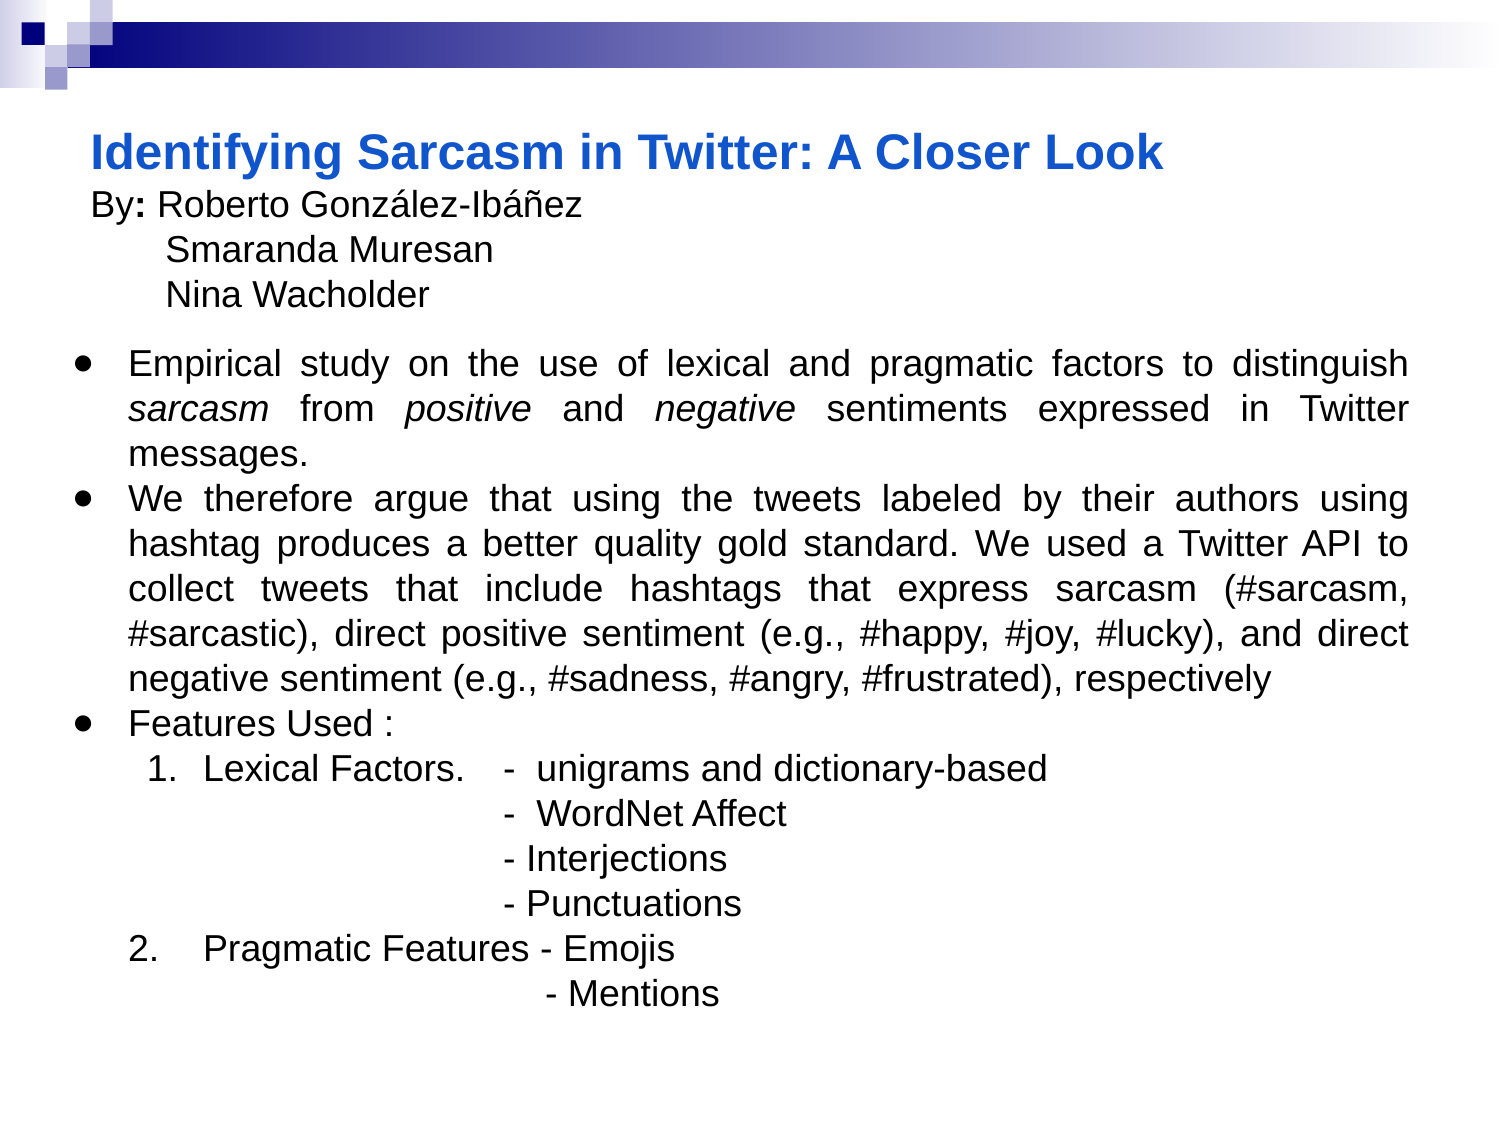

Identifying Sarcasm in Twitter: A Closer Look
By: Roberto González-Ibáñez
Smaranda Muresan
Nina Wacholder
Empirical study on the use of lexical and pragmatic factors to distinguish sarcasm from positive and negative sentiments expressed in Twitter messages.
We therefore argue that using the tweets labeled by their authors using hashtag produces a better quality gold standard. We used a Twitter API to collect tweets that include hashtags that express sarcasm (#sarcasm, #sarcastic), direct positive sentiment (e.g., #happy, #joy, #lucky), and direct negative sentiment (e.g., #sadness, #angry, #frustrated), respectively
Features Used :
Lexical Factors. 	- unigrams and dictionary-based
			 			- WordNet Affect
			 			- Interjections
			 			- Punctuations
2. 	Pragmatic Features - Emojis
			 			 - Mentions